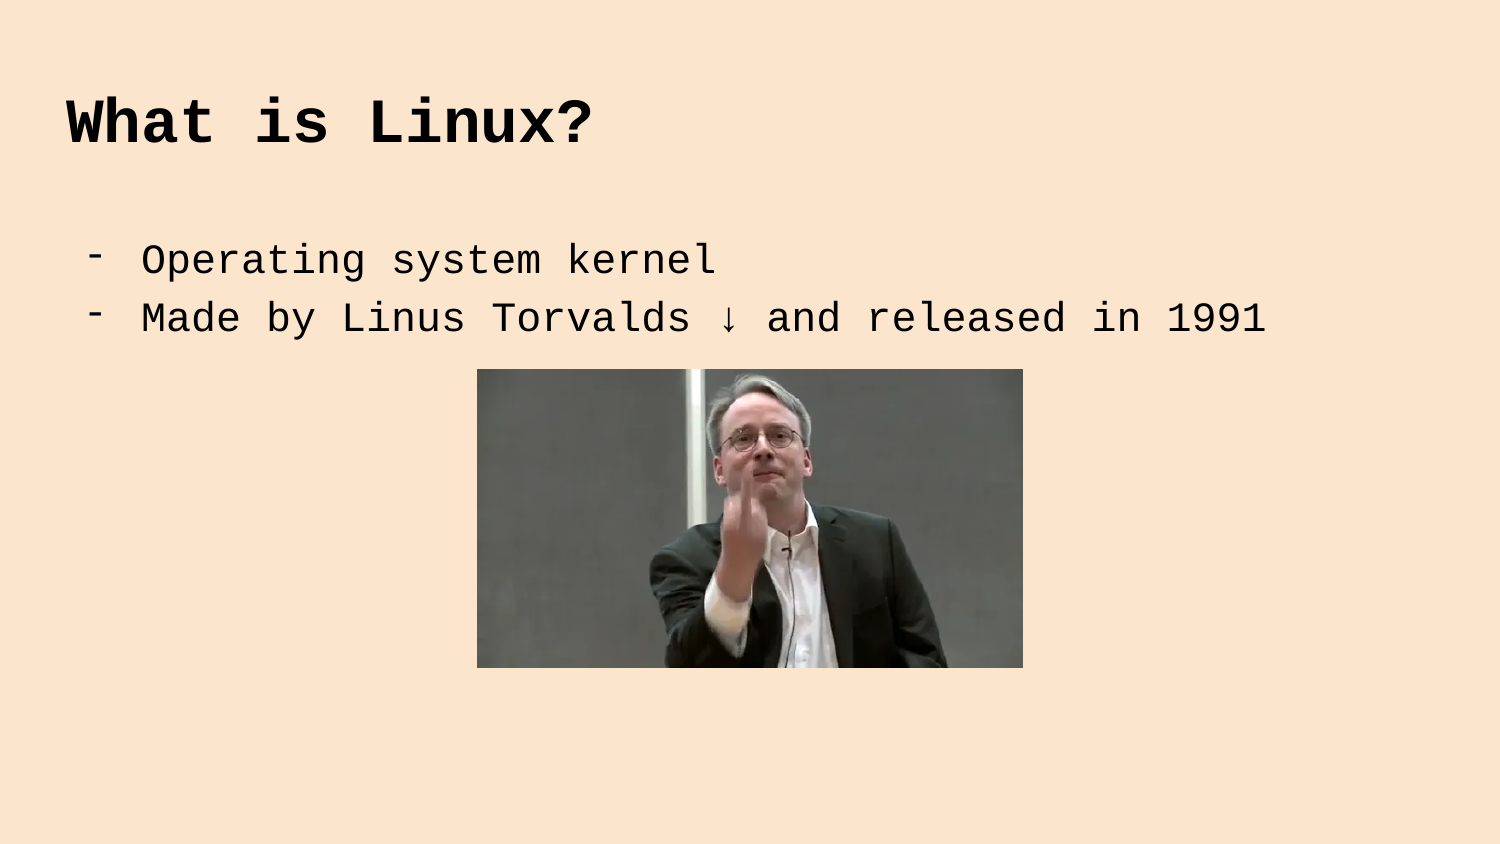

# What is Linux?
Operating system kernel
Made by Linus Torvalds ↓ and released in 1991